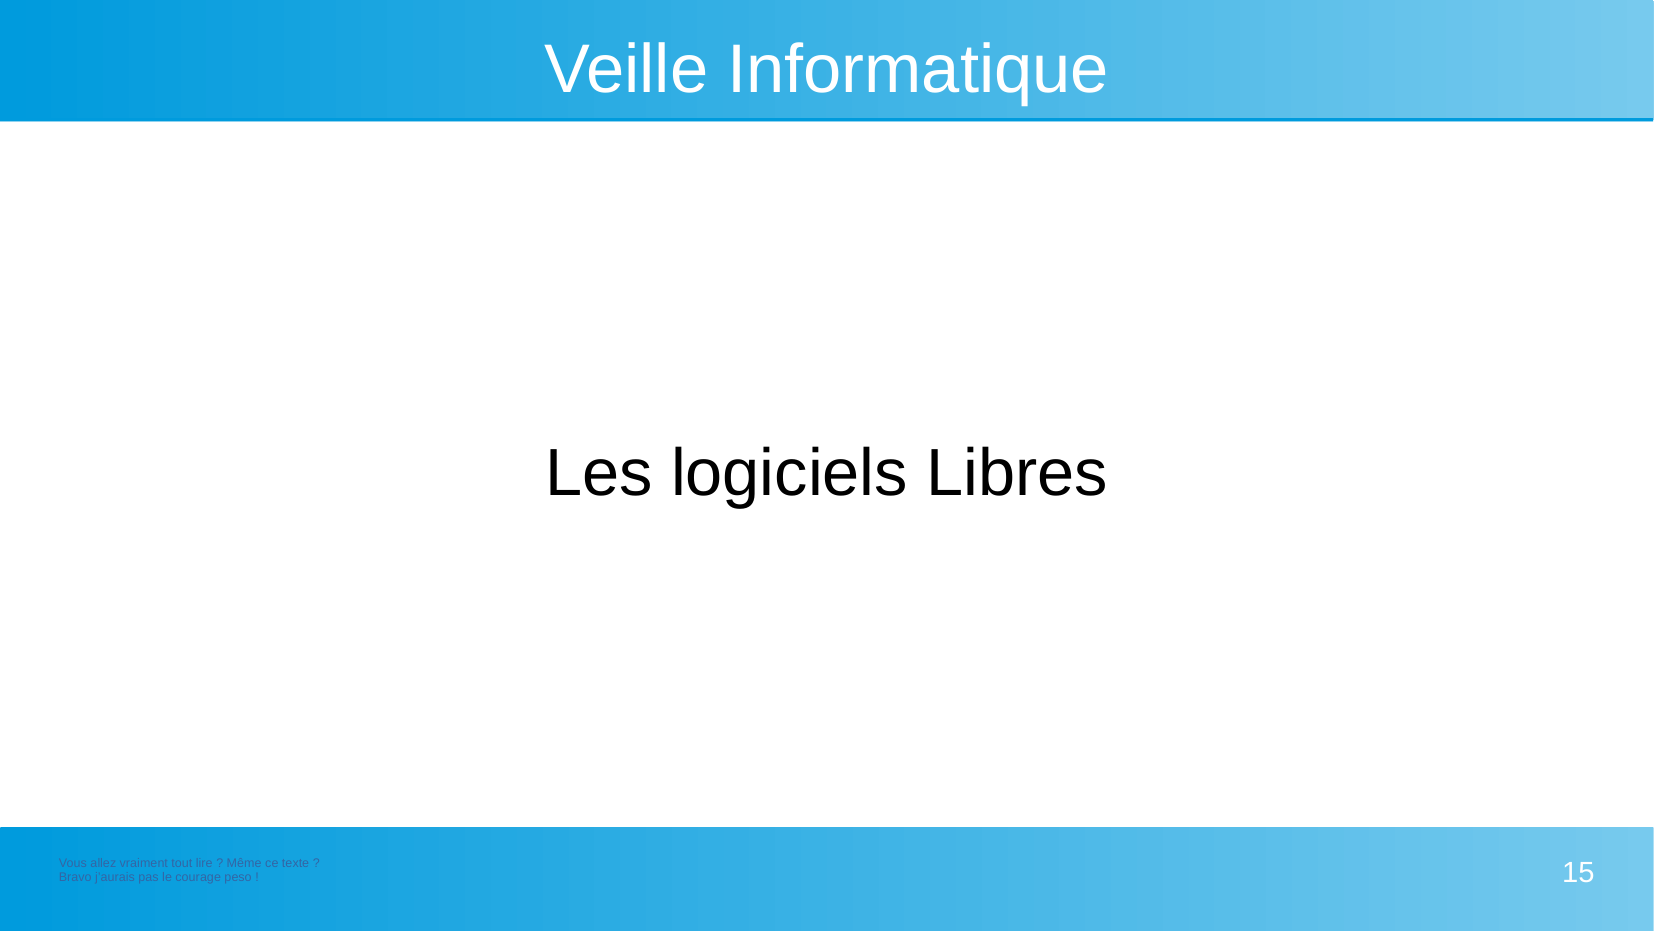

# Veille Informatique
Les logiciels Libres
15